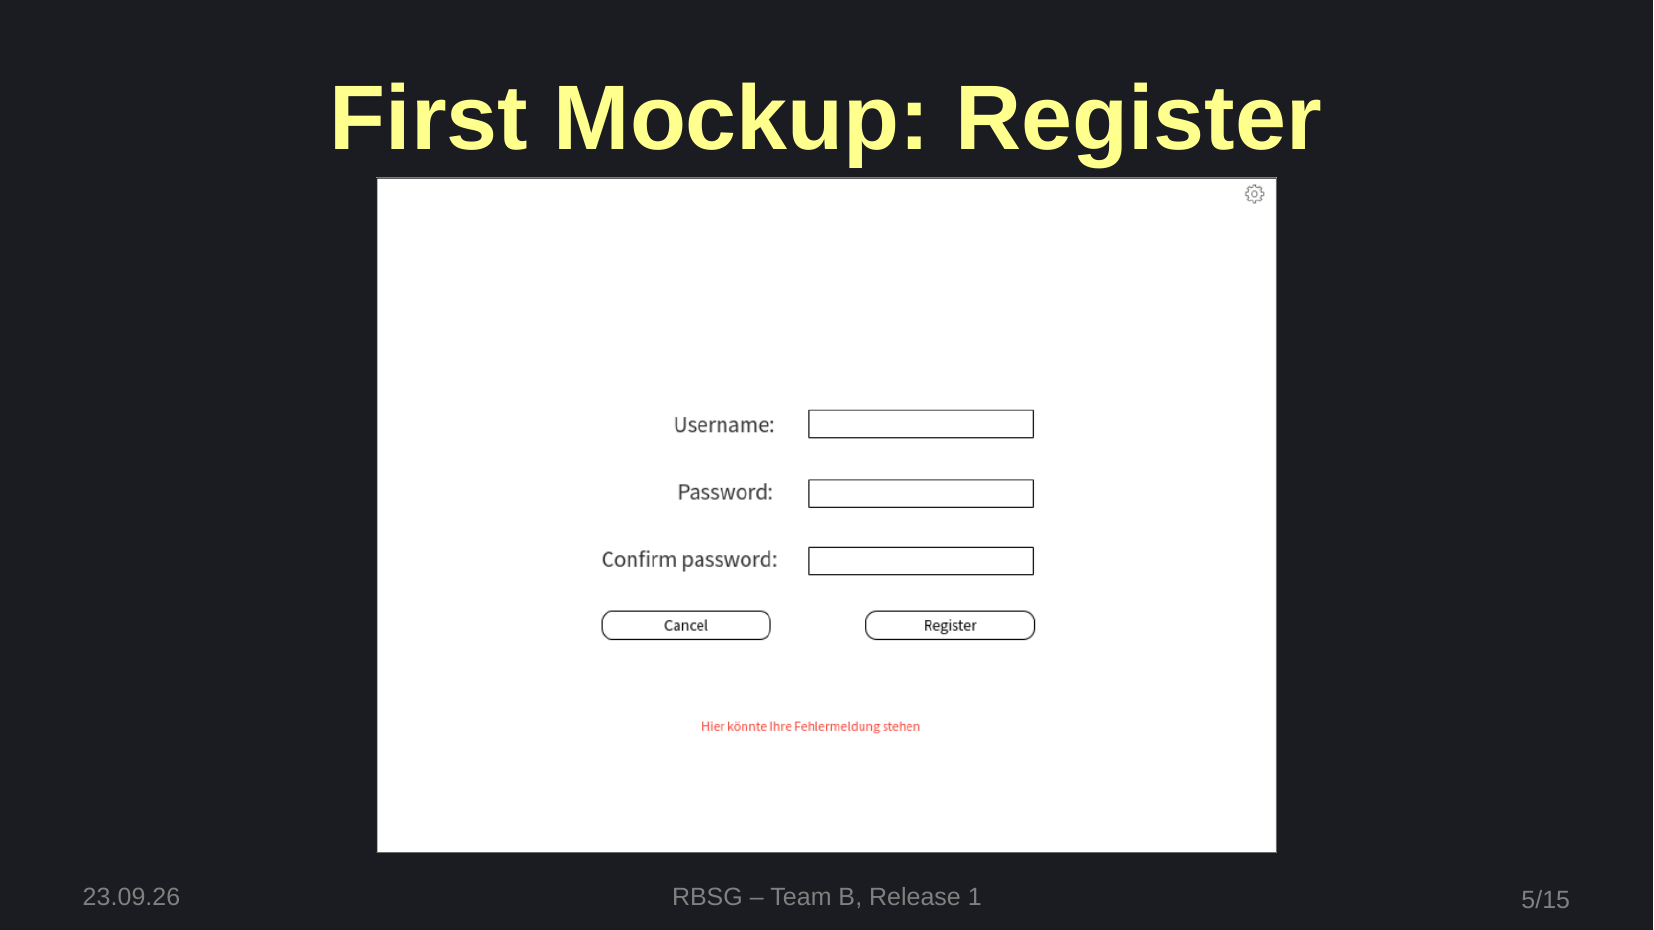

# First Mockup: Register
RBSG – Team B, Release 1
5